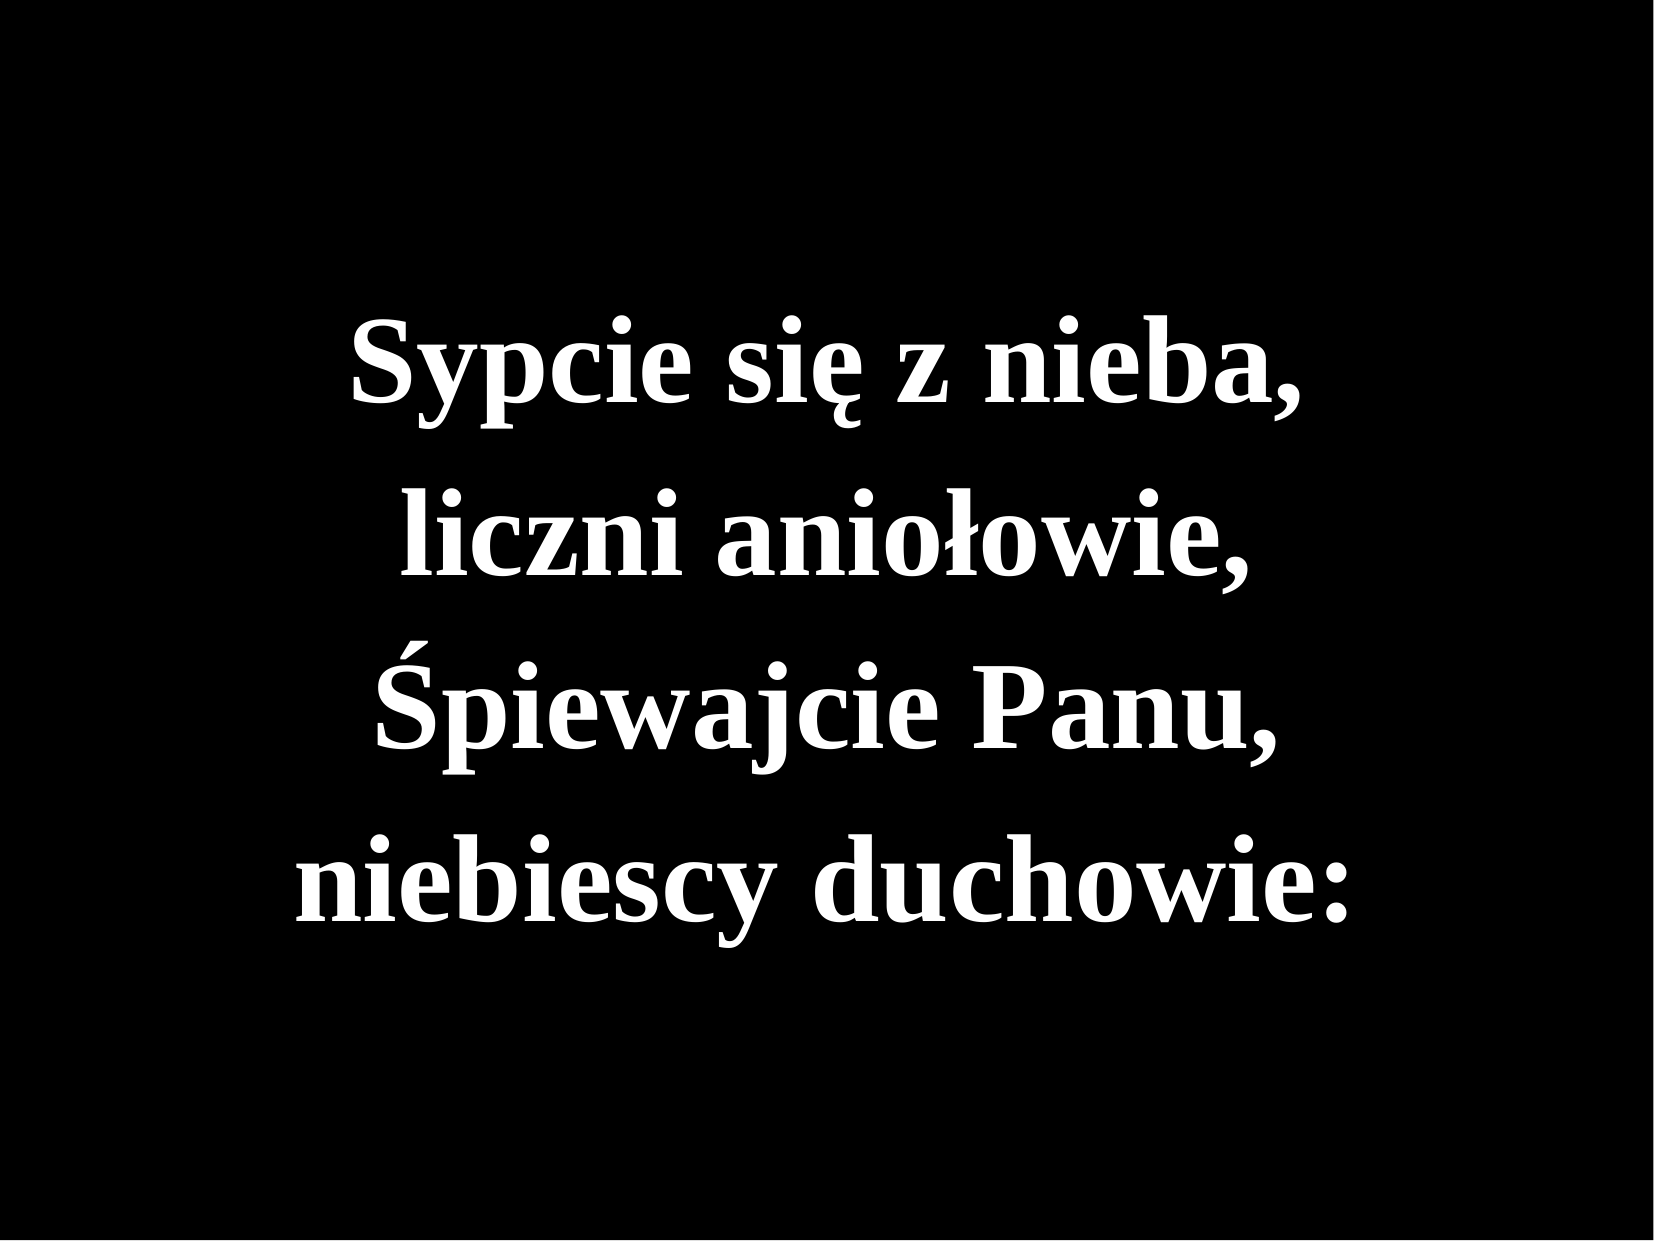

# Sypcie się z nieba, ppp liczni aniołowie, ppp Śpiewajcie Panu, ppp niebiescy duchowie: